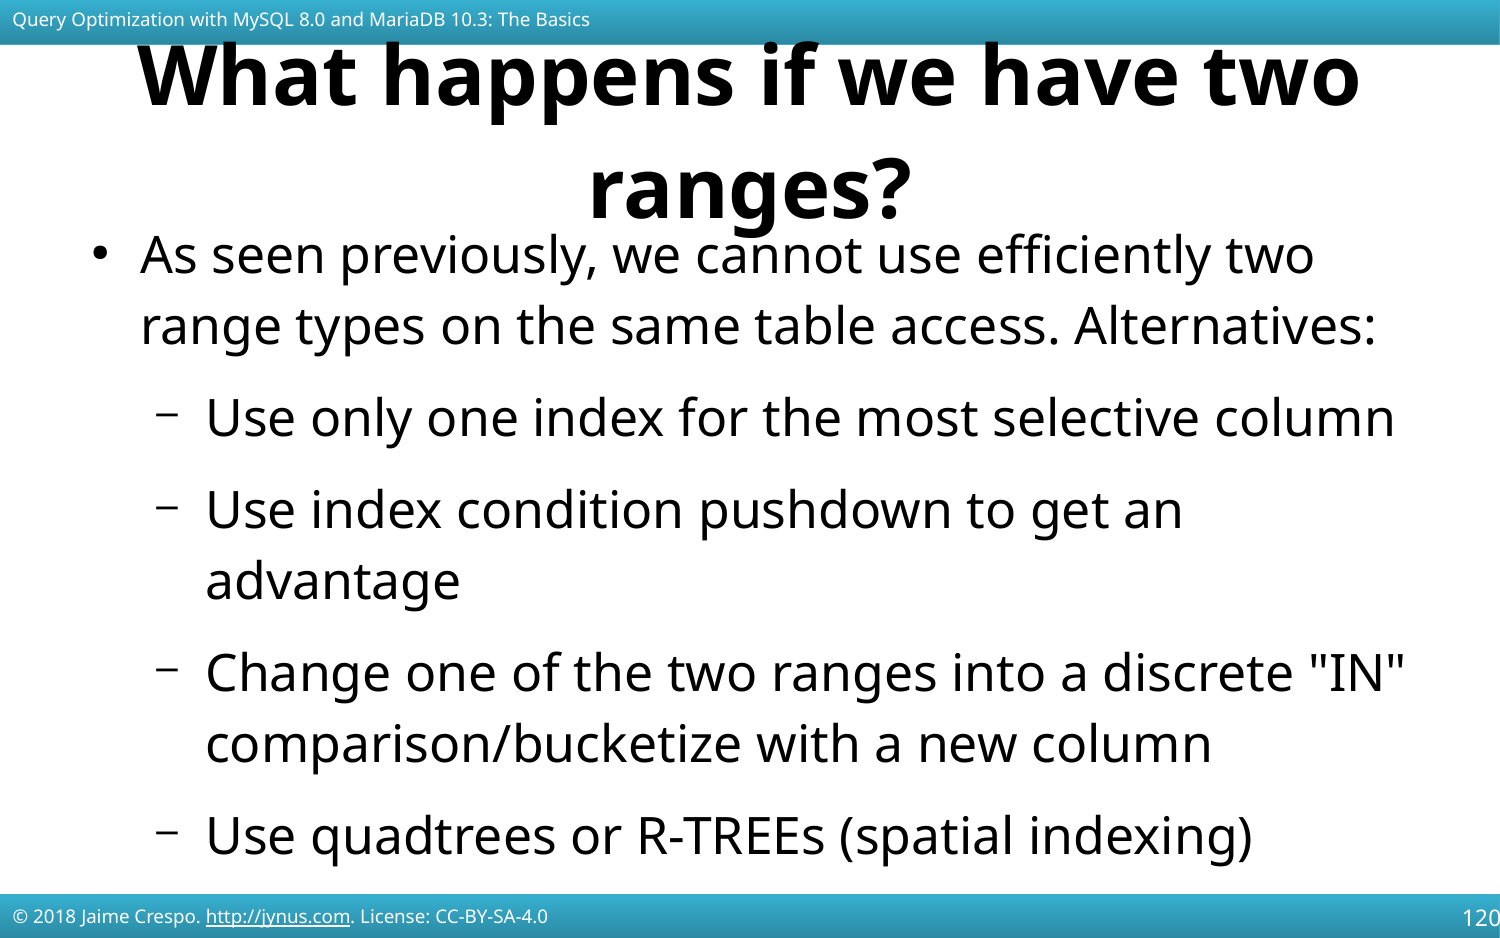

# What happens if we have two ranges?
As seen previously, we cannot use efficiently two range types on the same table access. Alternatives:
Use only one index for the most selective column
Use index condition pushdown to get an advantage
Change one of the two ranges into a discrete "IN" comparison/bucketize with a new column
Use quadtrees or R-TREEs (spatial indexing)